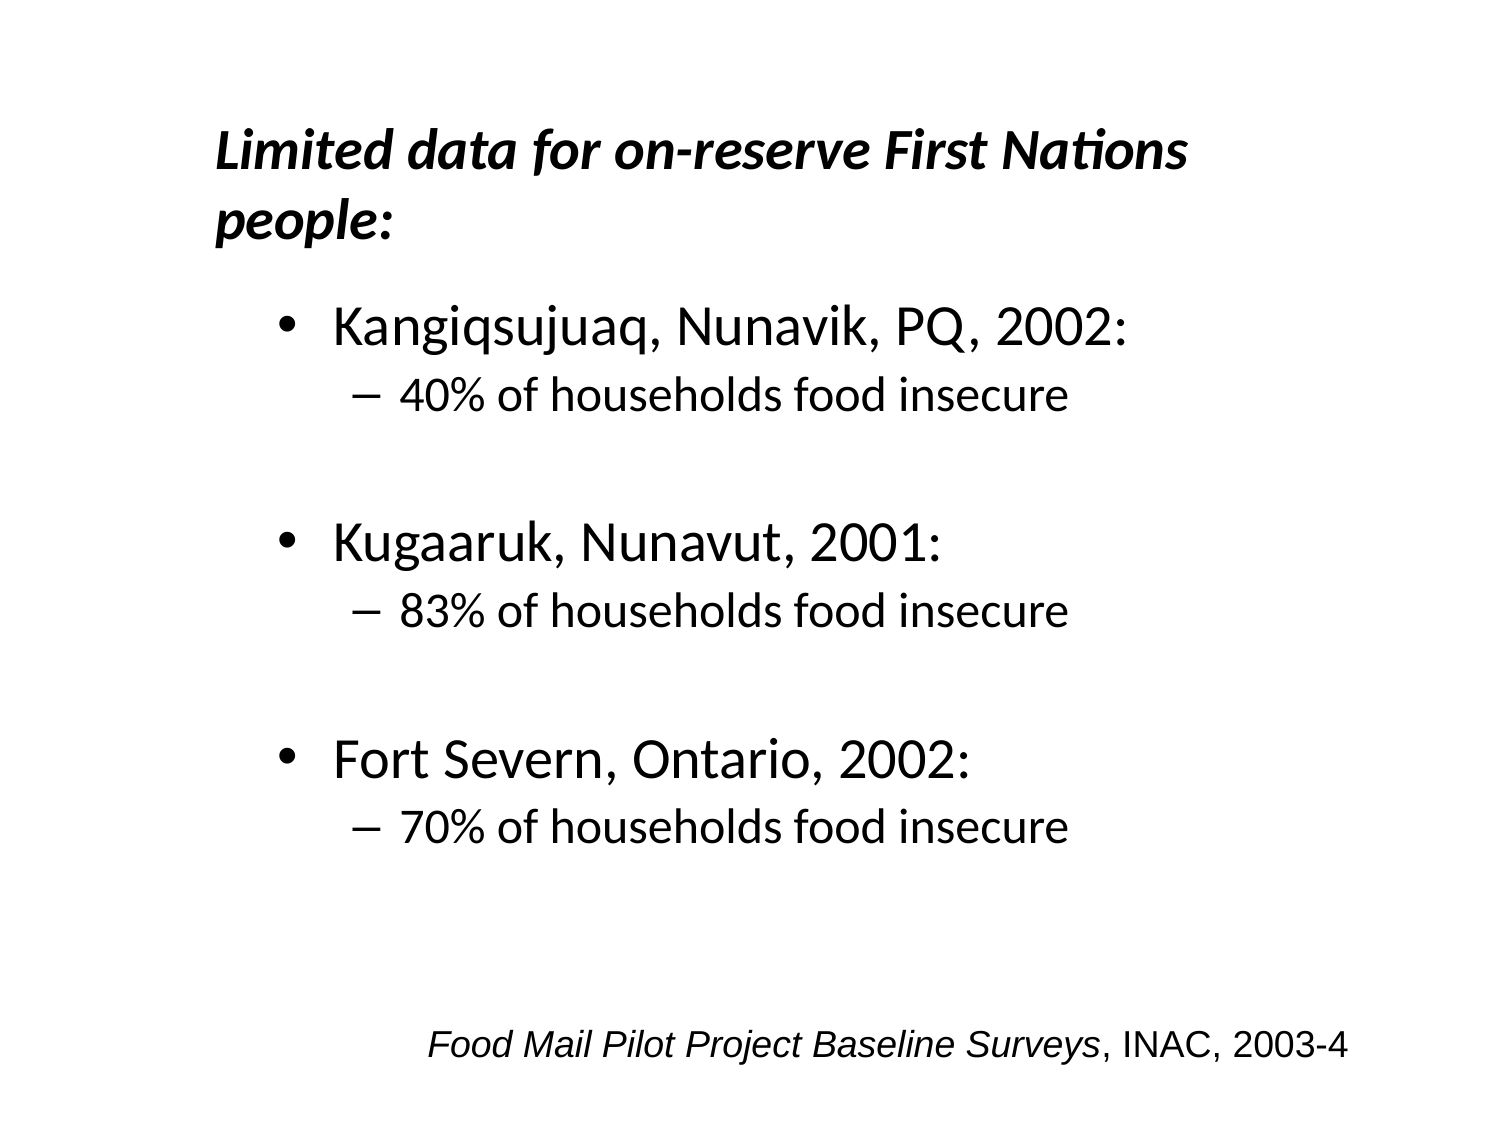

# Limited data for on-reserve First Nations people:
Kangiqsujuaq, Nunavik, PQ, 2002:
40% of households food insecure
Kugaaruk, Nunavut, 2001:
83% of households food insecure
Fort Severn, Ontario, 2002:
70% of households food insecure
Food Mail Pilot Project Baseline Surveys, INAC, 2003-4